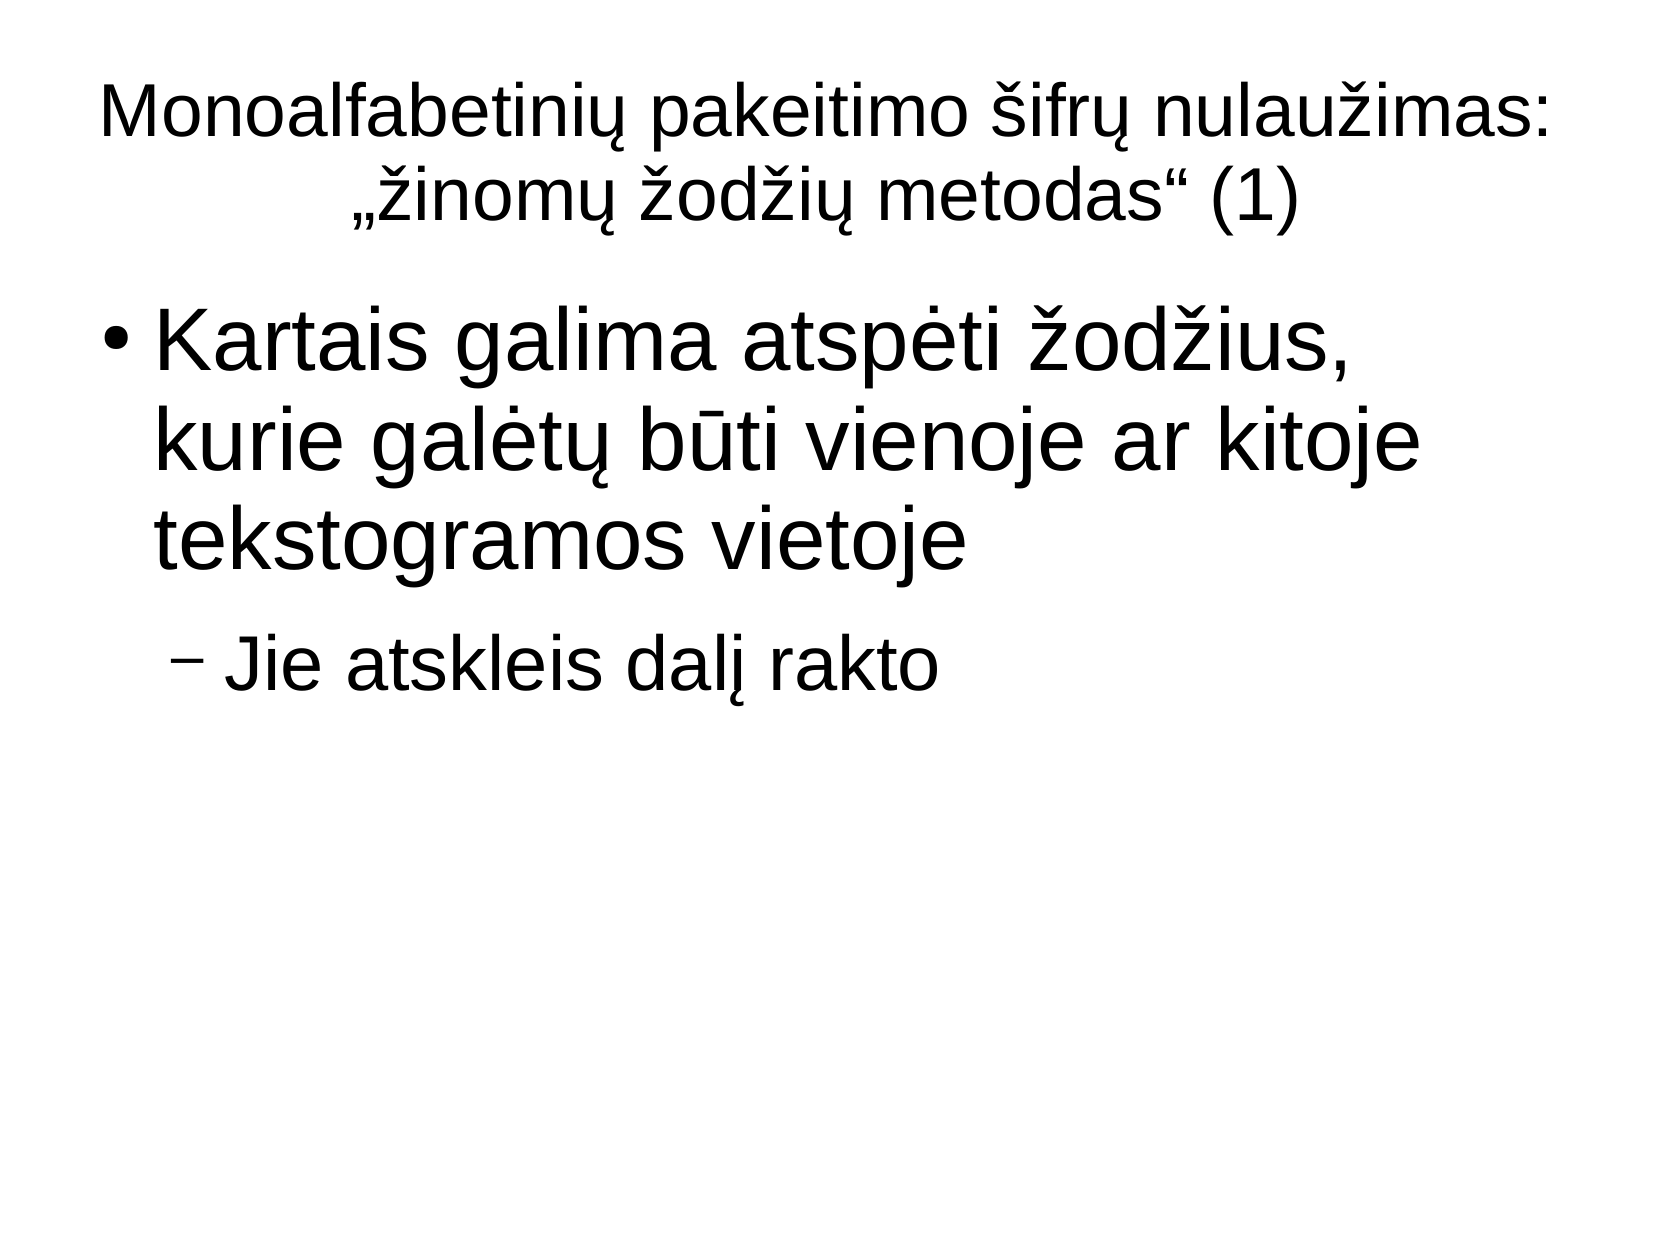

# Monoalfabetinių pakeitimo šifrų nulaužimas: „žinomų žodžių metodas“ (1)
Kartais galima atspėti žodžius, kurie galėtų būti vienoje ar kitoje tekstogramos vietoje
Jie atskleis dalį rakto